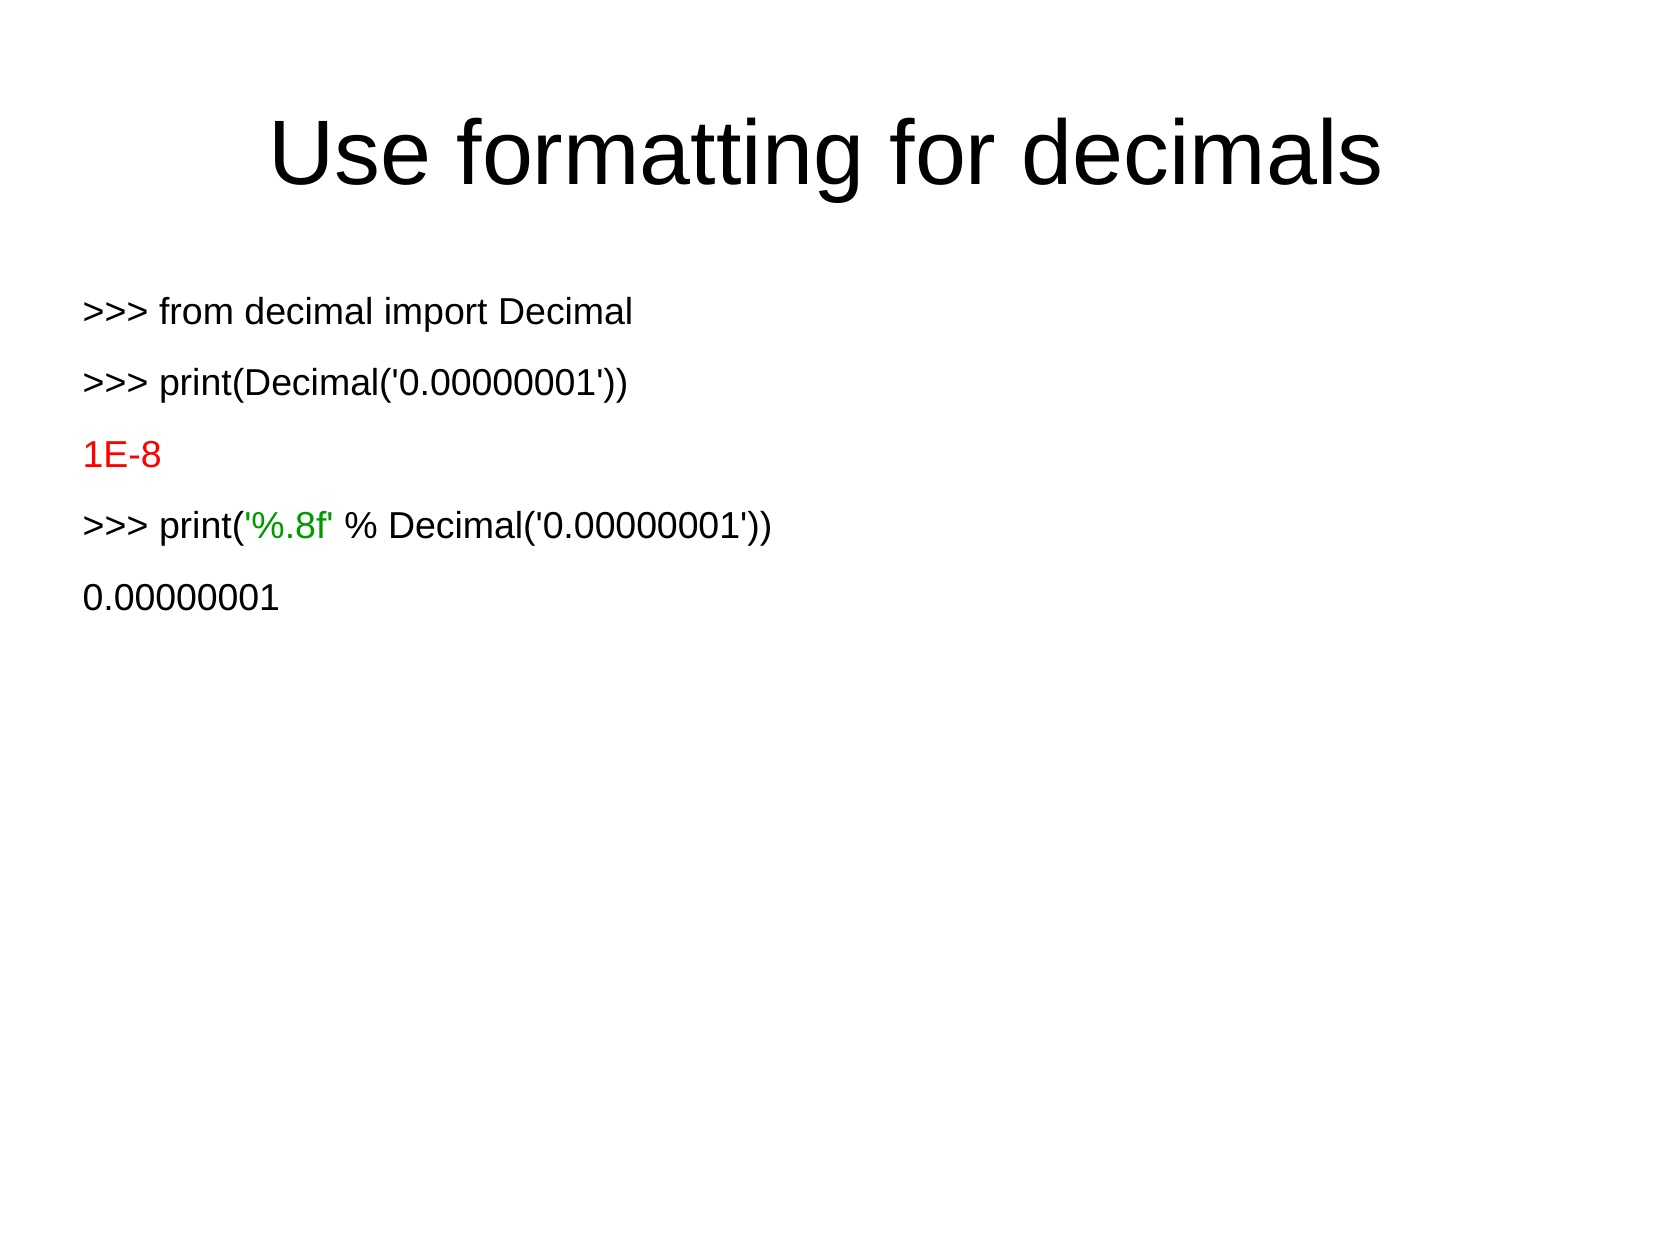

# Use formatting for decimals
>>> from decimal import Decimal
>>> print(Decimal('0.00000001'))
1E-8
>>> print('%.8f' % Decimal('0.00000001'))
0.00000001